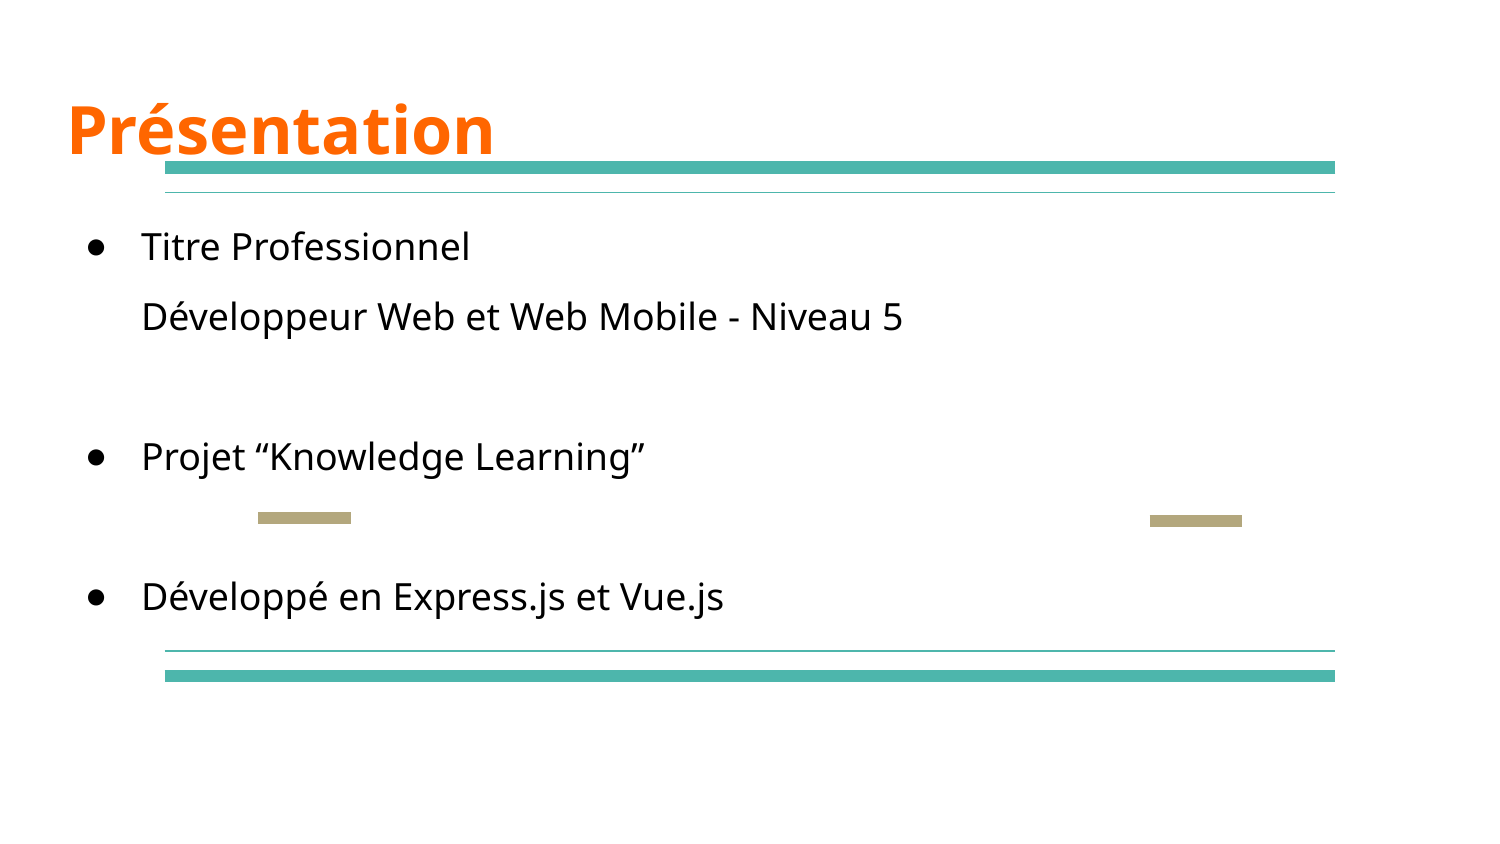

# Présentation
Titre Professionnel
Développeur Web et Web Mobile - Niveau 5
Projet “Knowledge Learning”
Développé en Express.js et Vue.js